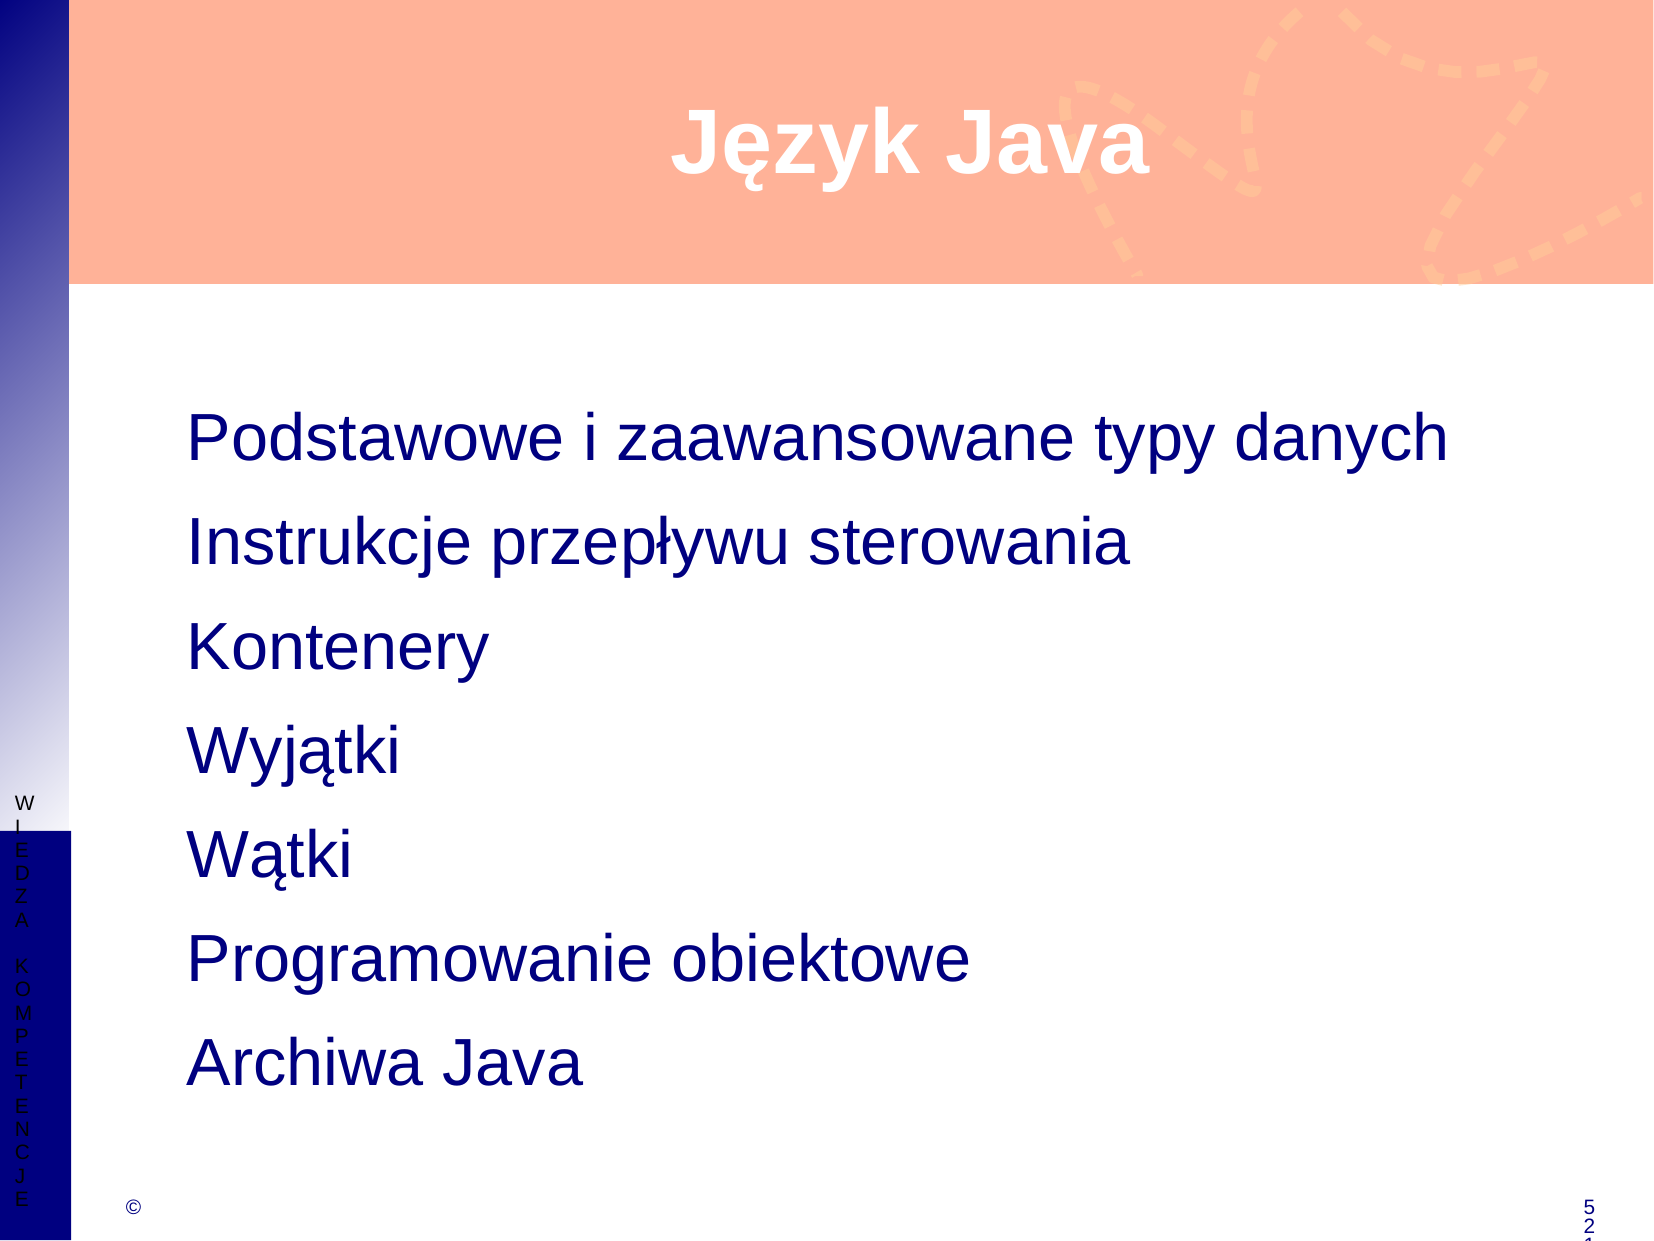

Język Java
# Podstawowe i zaawansowane typy danych
Instrukcje przepływu sterowania
Kontenery
Wyjątki
Wątki
Programowanie obiektowe
Archiwa Java
W
I
E
D
Z
A
K
O
M
P
E
T
E
N
C
J
E